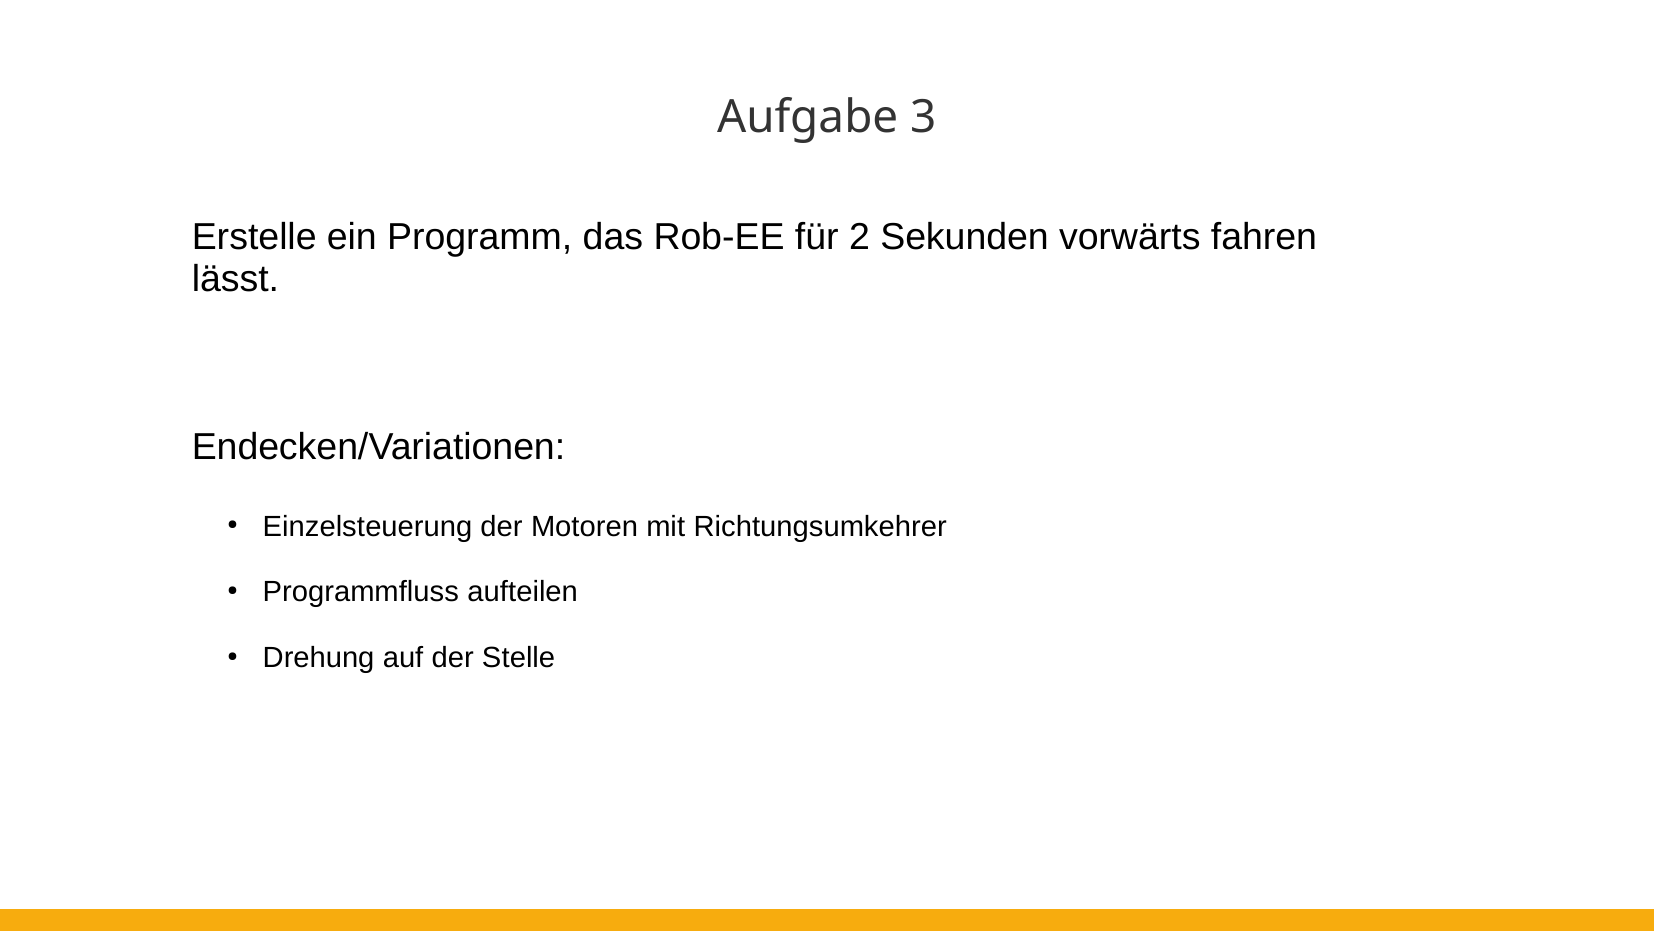

# Aufgabe 3
Erstelle ein Programm, das Rob-EE für 2 Sekunden vorwärts fahren lässt.
Endecken/Variationen:
Einzelsteuerung der Motoren mit Richtungsumkehrer
Programmfluss aufteilen
Drehung auf der Stelle